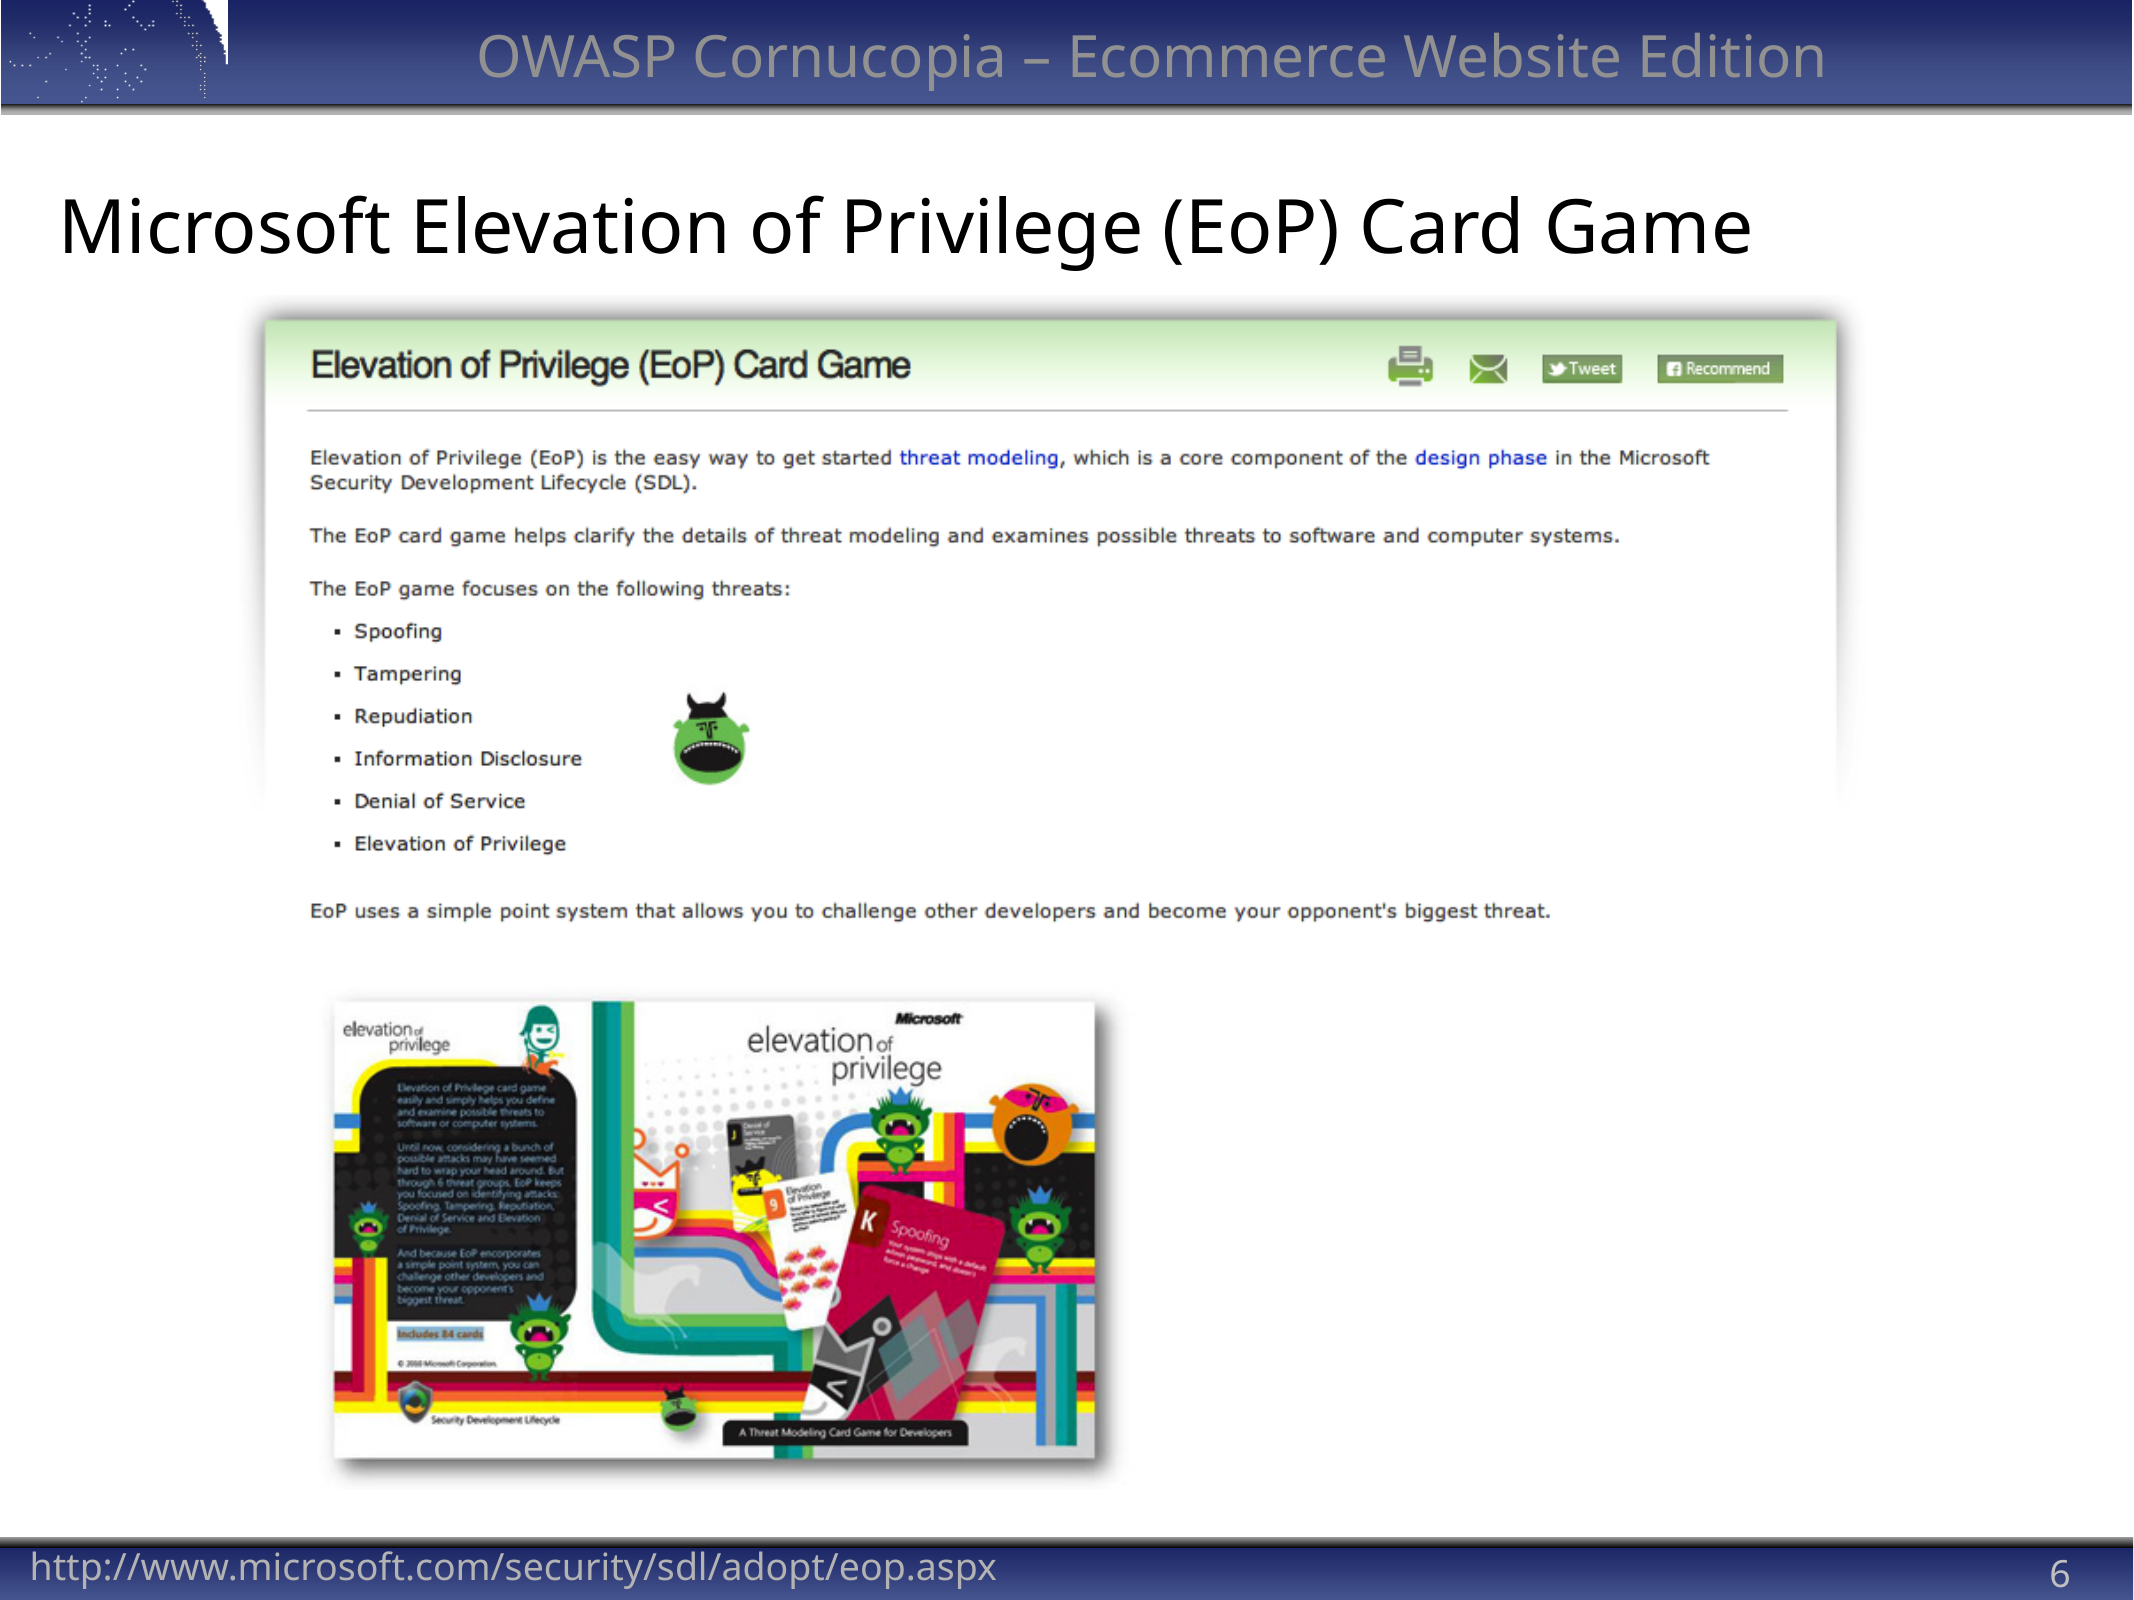

# Microsoft Elevation of Privilege (EoP) Card Game
http://www.microsoft.com/security/sdl/adopt/eop.aspx